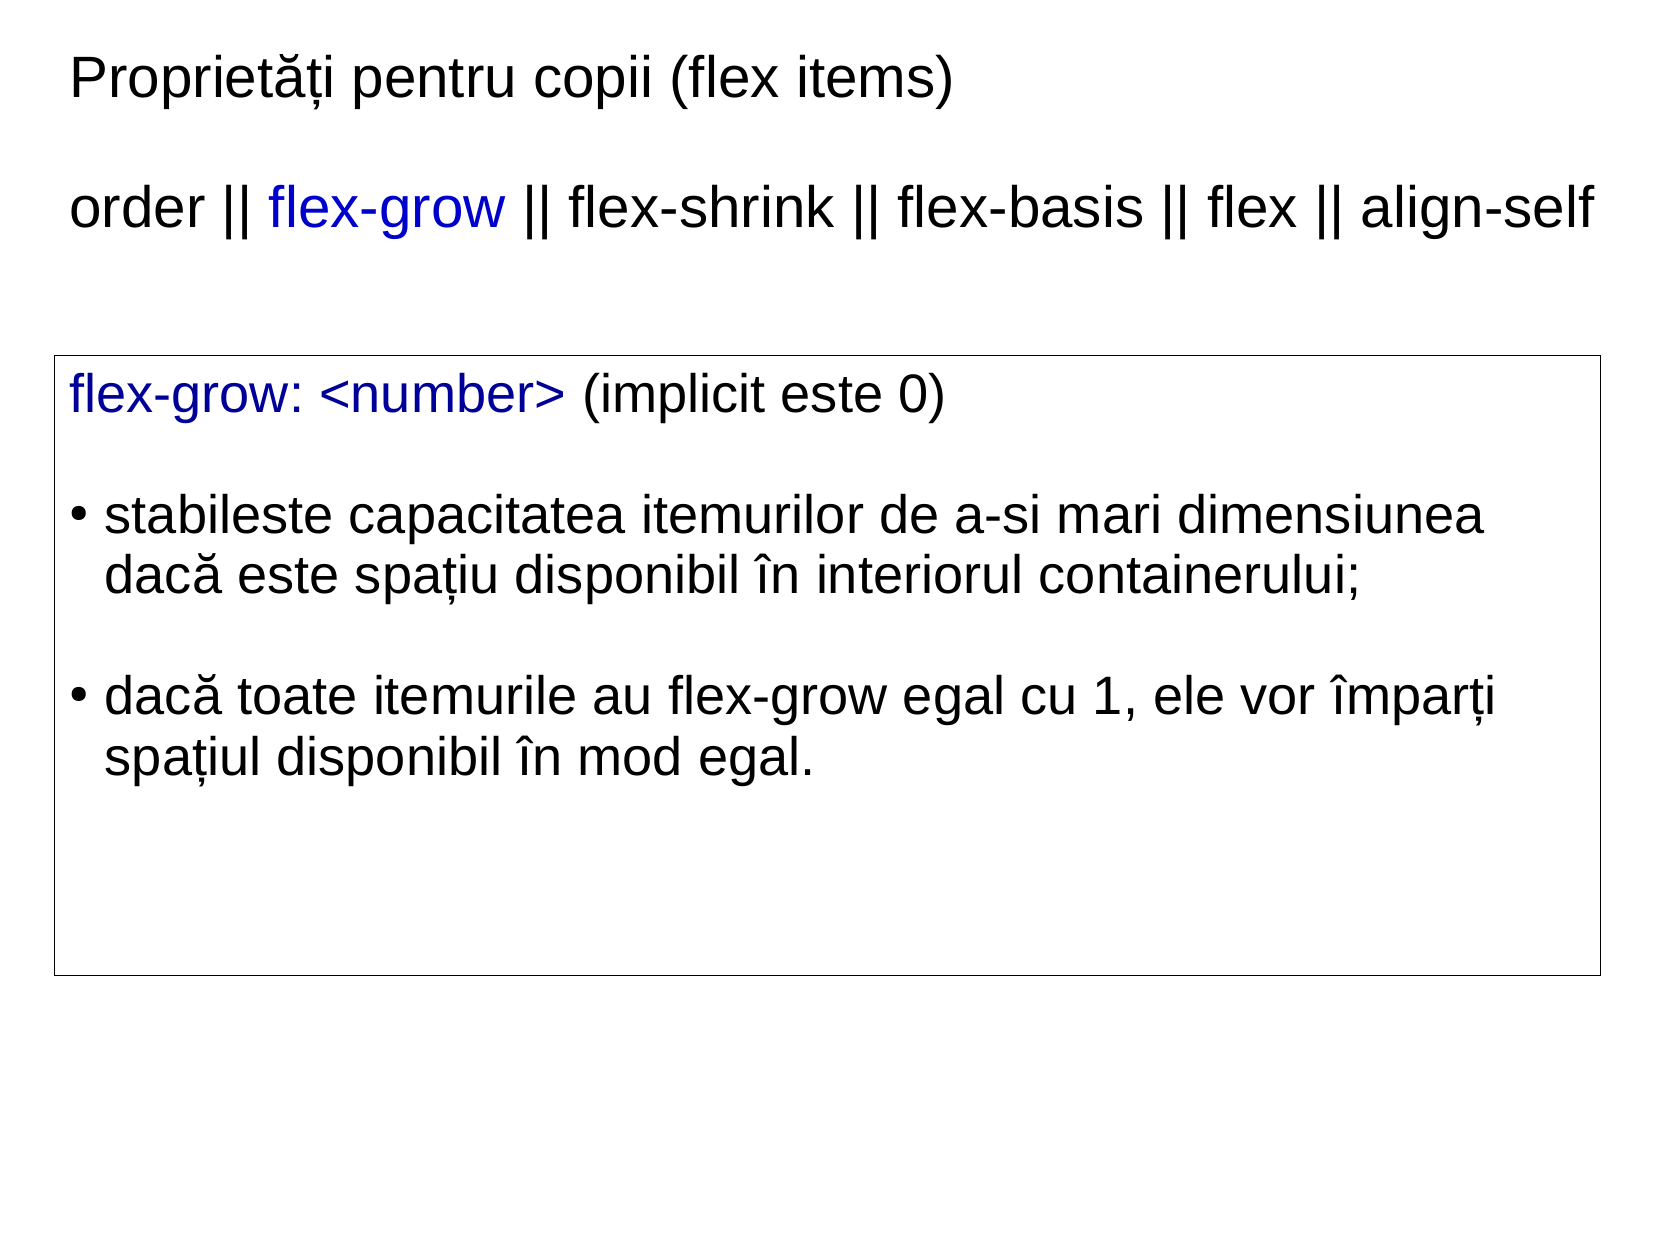

Proprietăți pentru copii (flex items)
order || flex-grow || flex-shrink || flex-basis || flex || align-self
flex-grow: (implicit este 0)
stabileste capacitatea itemurilor de a-si mari dimensiunea dacă este spațiu disponibil în interiorul containerului;
dacă toate itemurile au flex-grow egal cu 1, ele vor împarți spațiul disponibil în mod egal.